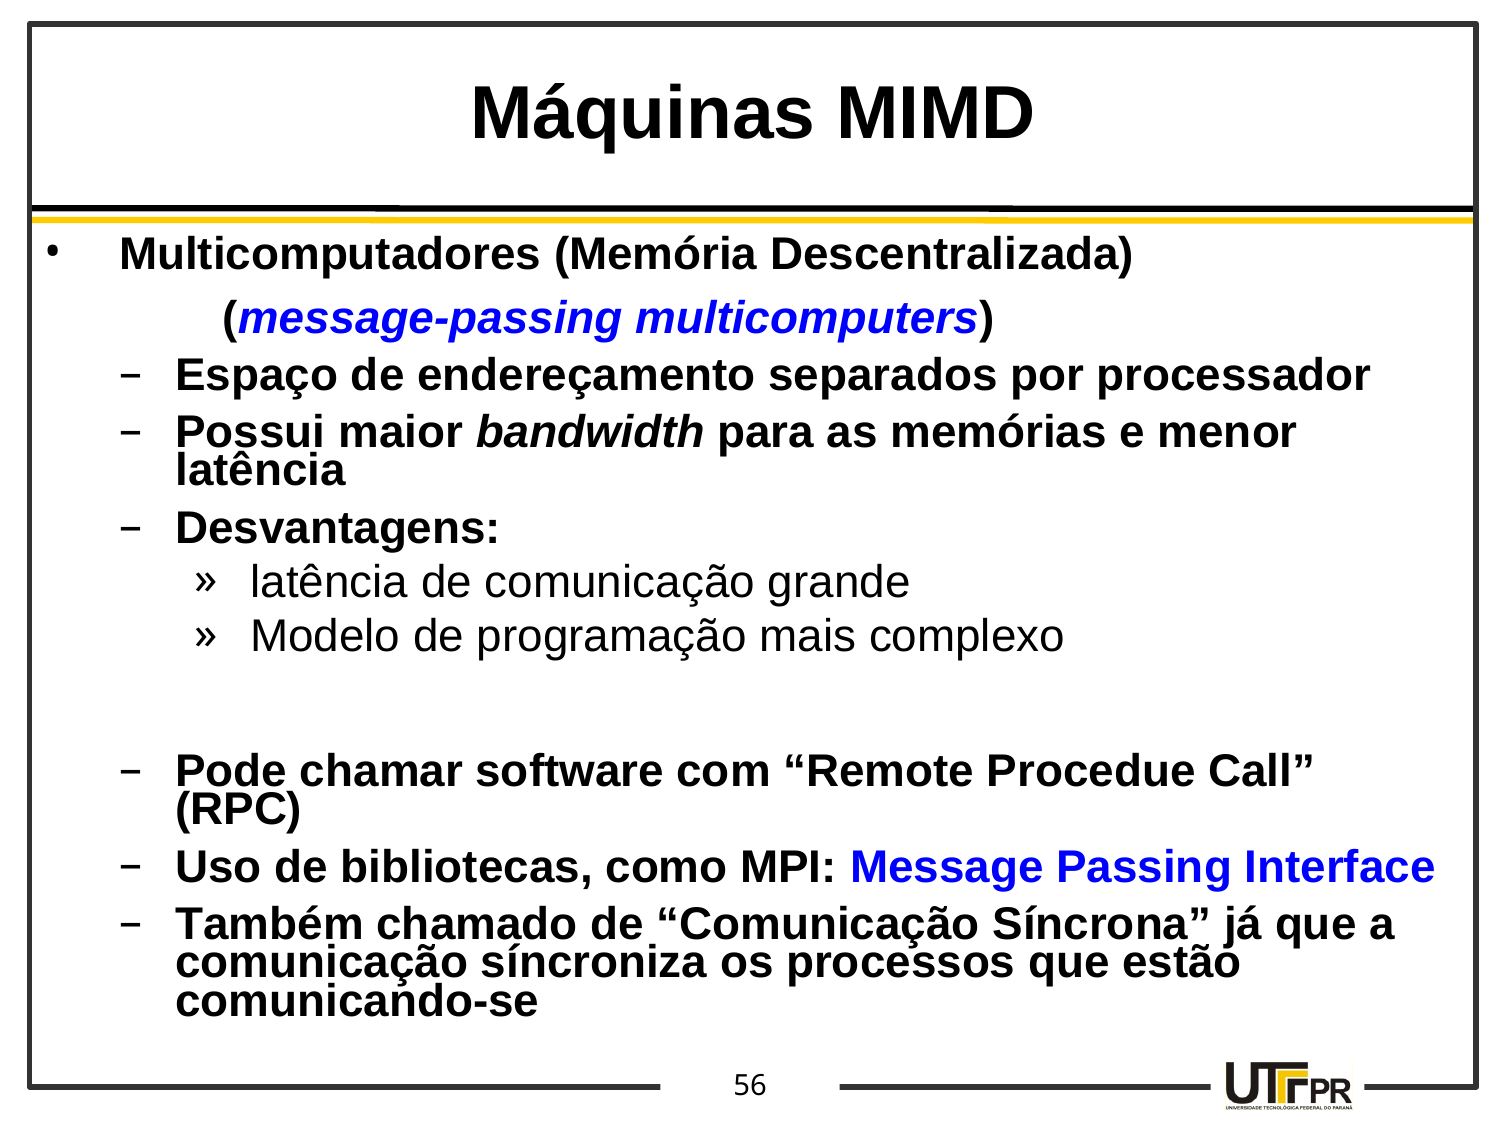

Máquinas MIMD
# Multicomputadores (Memória Descentralizada)
 (message-passing multicomputers)
Espaço de endereçamento separados por processador
Possui maior bandwidth para as memórias e menor latência
Desvantagens:
latência de comunicação grande
Modelo de programação mais complexo
Pode chamar software com “Remote Procedue Call” (RPC)
Uso de bibliotecas, como MPI: Message Passing Interface
Também chamado de “Comunicação Síncrona” já que a comunicação síncroniza os processos que estão comunicando-se